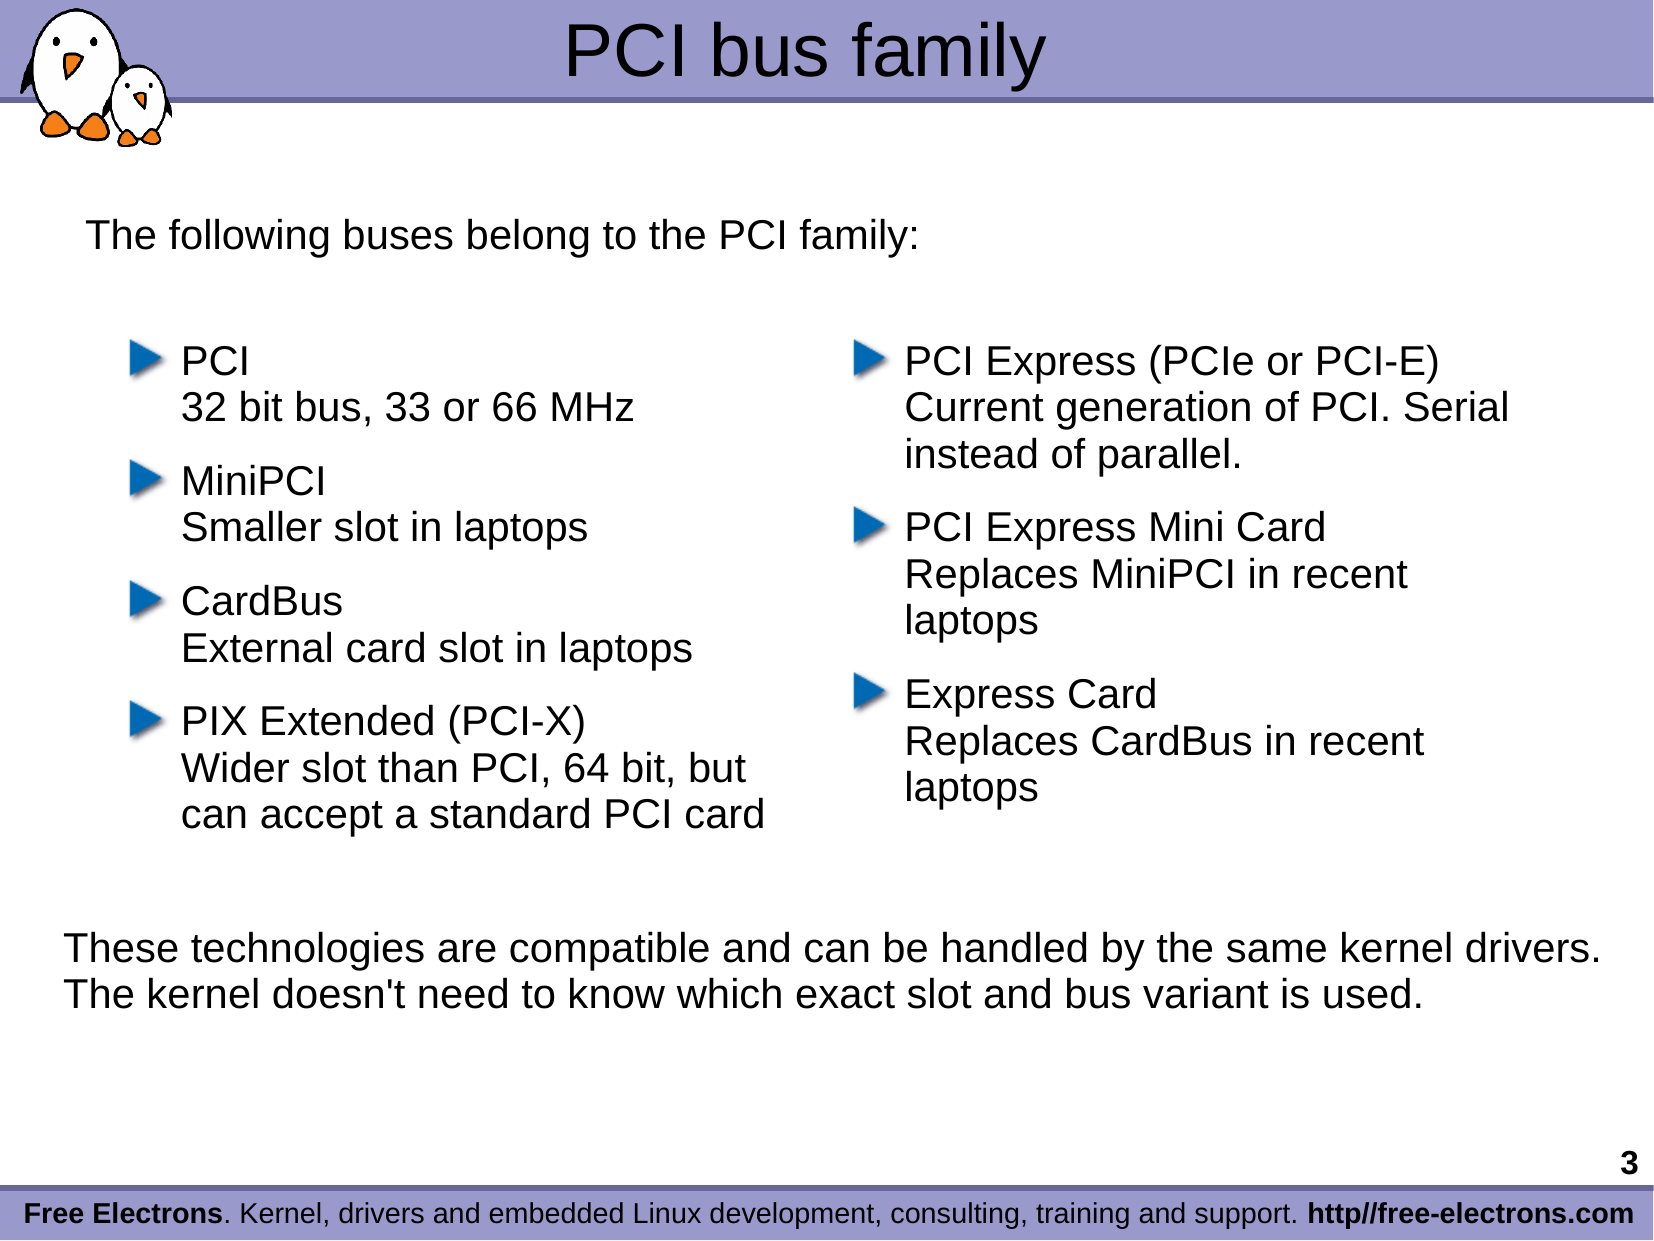

# PCI bus family
The following buses belong to the PCI family:
PCI
32 bit bus, 33 or 66 MHz
MiniPCI
Smaller slot in laptops
CardBus
External card slot in laptops
PIX Extended (PCI-X)
Wider slot than PCI, 64 bit, but can accept a standard PCI card
PCI Express (PCIe or PCI-E)
Current generation of PCI. Serial instead of parallel.
PCI Express Mini Card
Replaces MiniPCI in recent laptops
Express Card
Replaces CardBus in recent laptops
These technologies are compatible and can be handled by the same kernel drivers.
The kernel doesn't need to know which exact slot and bus variant is used.